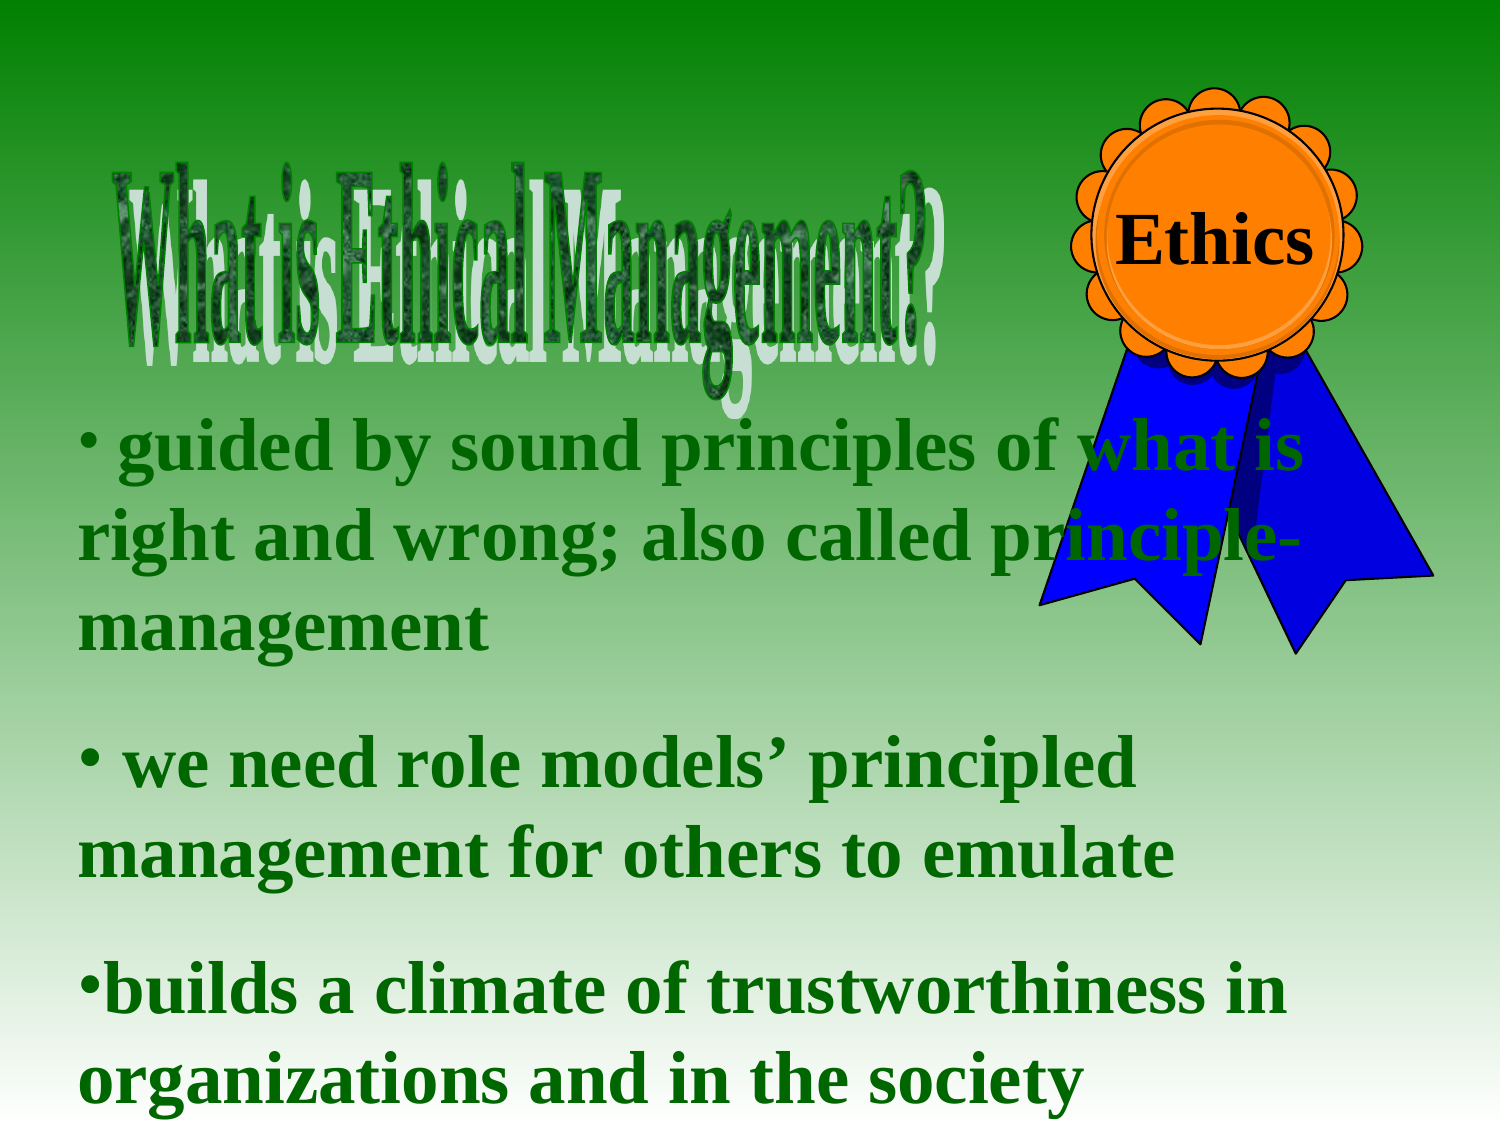

What is Ethical Management?
Ethics
 guided by sound principles of what is right and wrong; also called principle-management
 we need role models’ principled management for others to emulate
builds a climate of trustworthiness in organizations and in the society